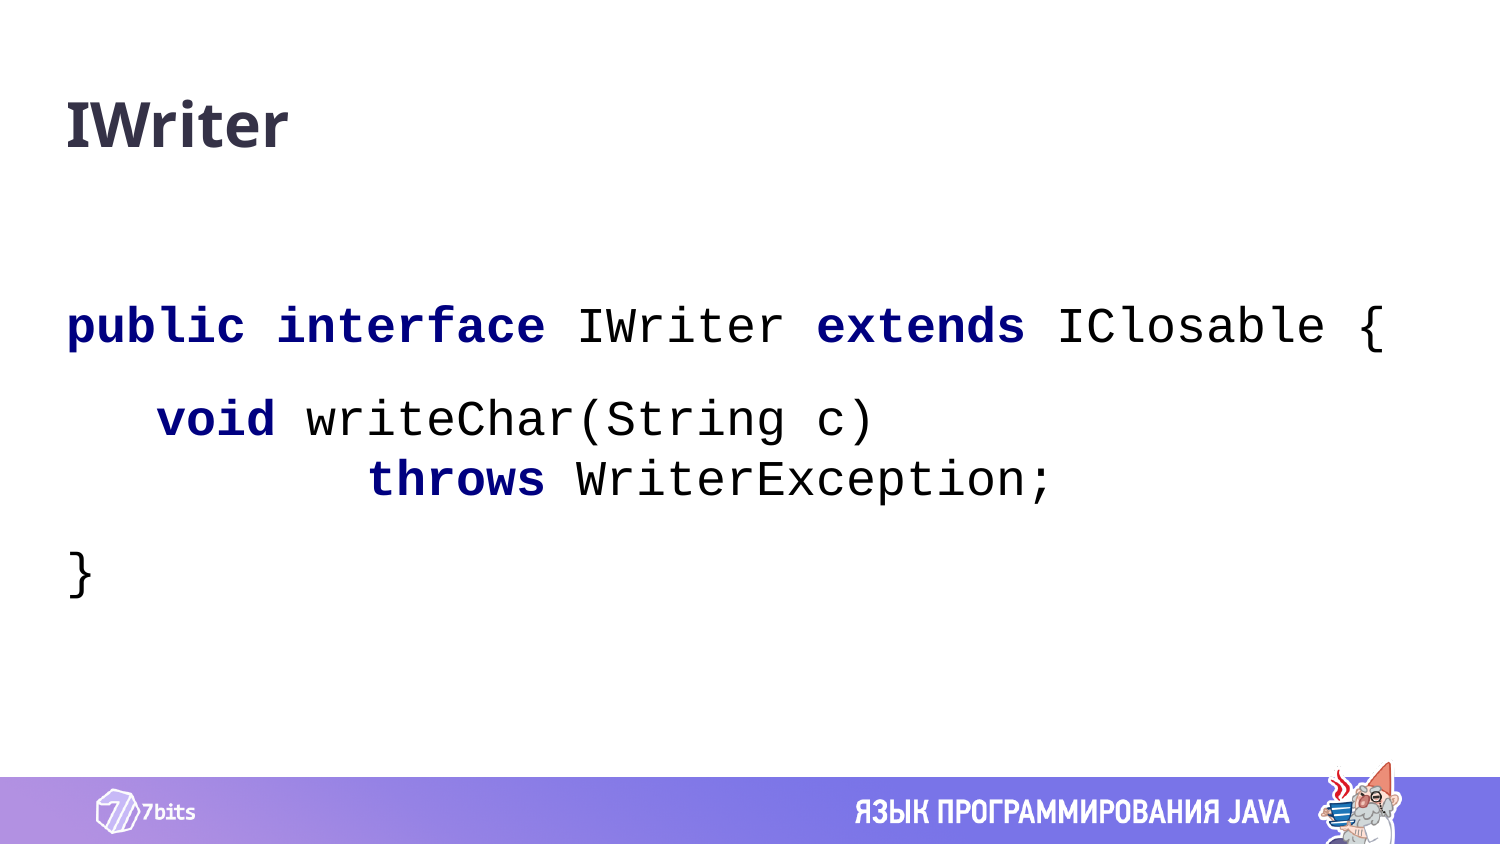

# IWriter
public interface IWriter extends IClosable {
 void writeChar(String c)
				throws WriterException;
}